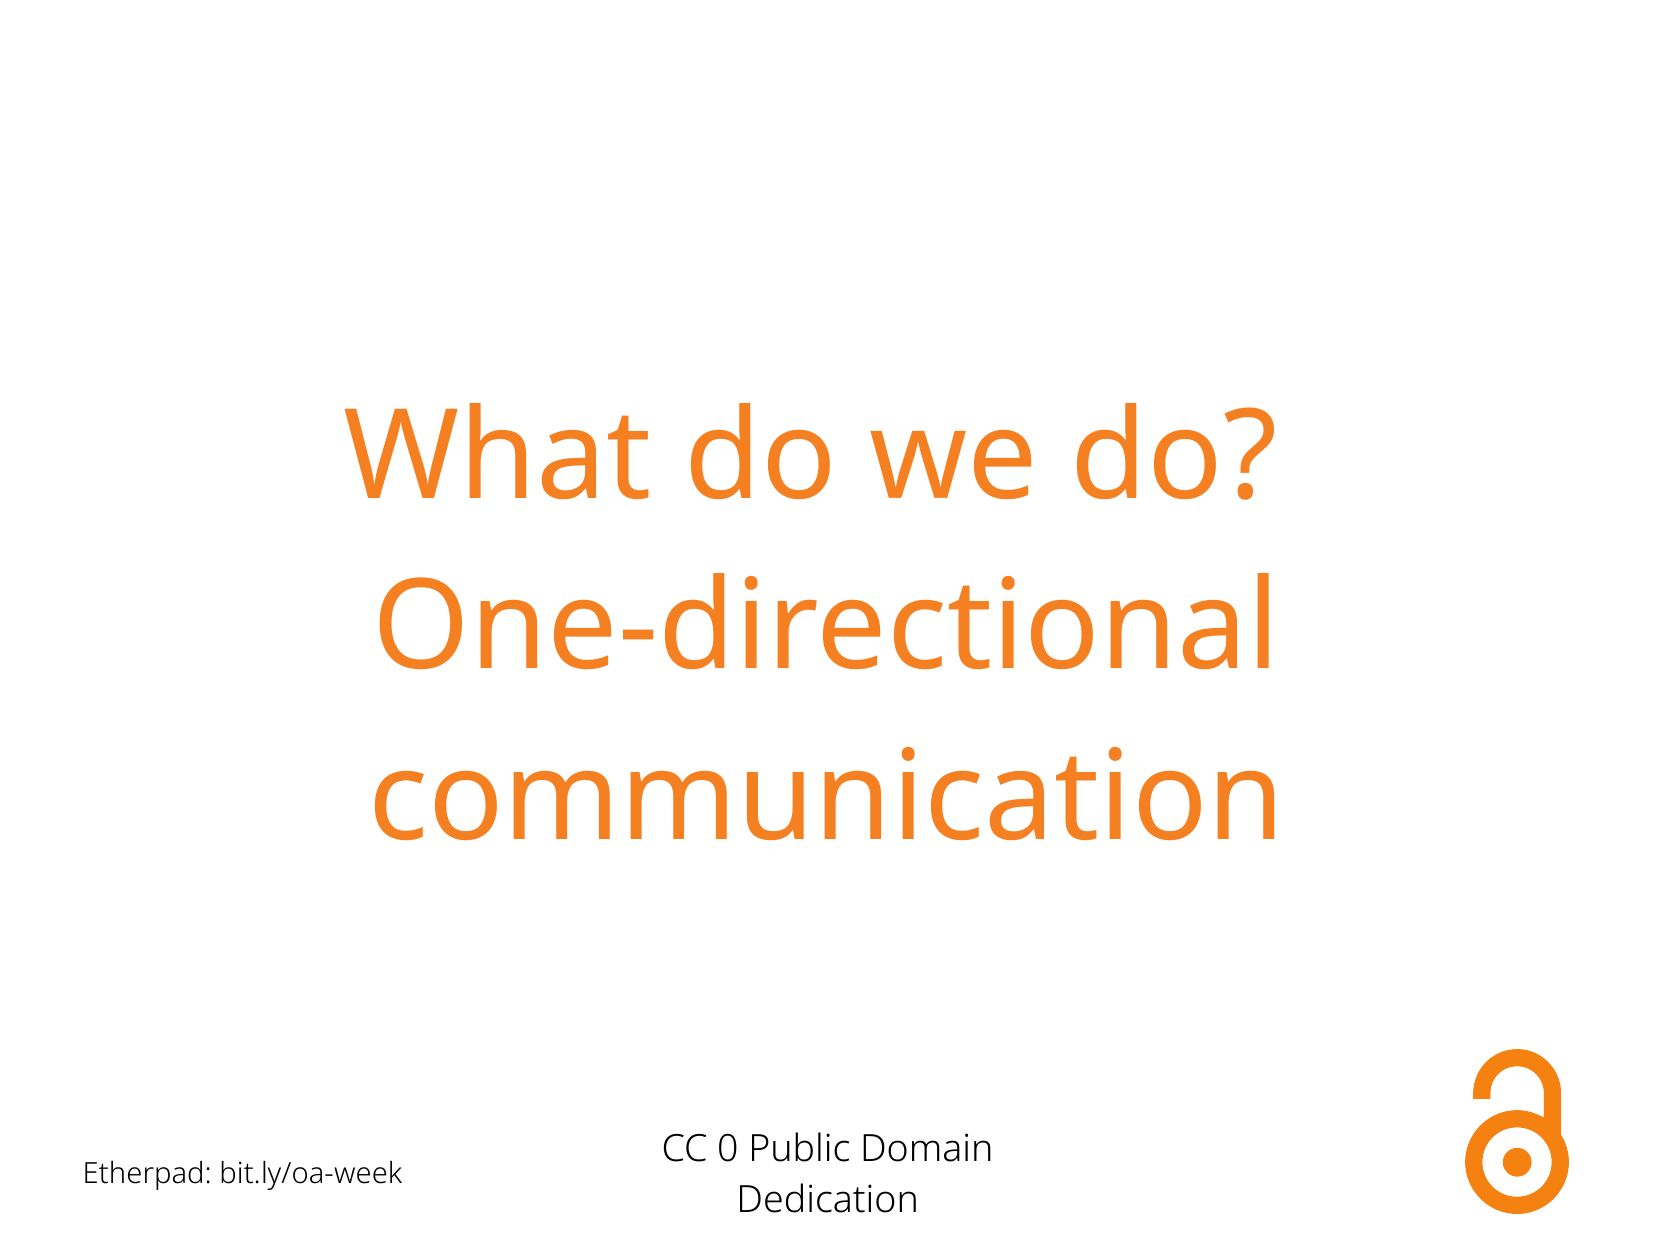

# What do we do? One-directional communication